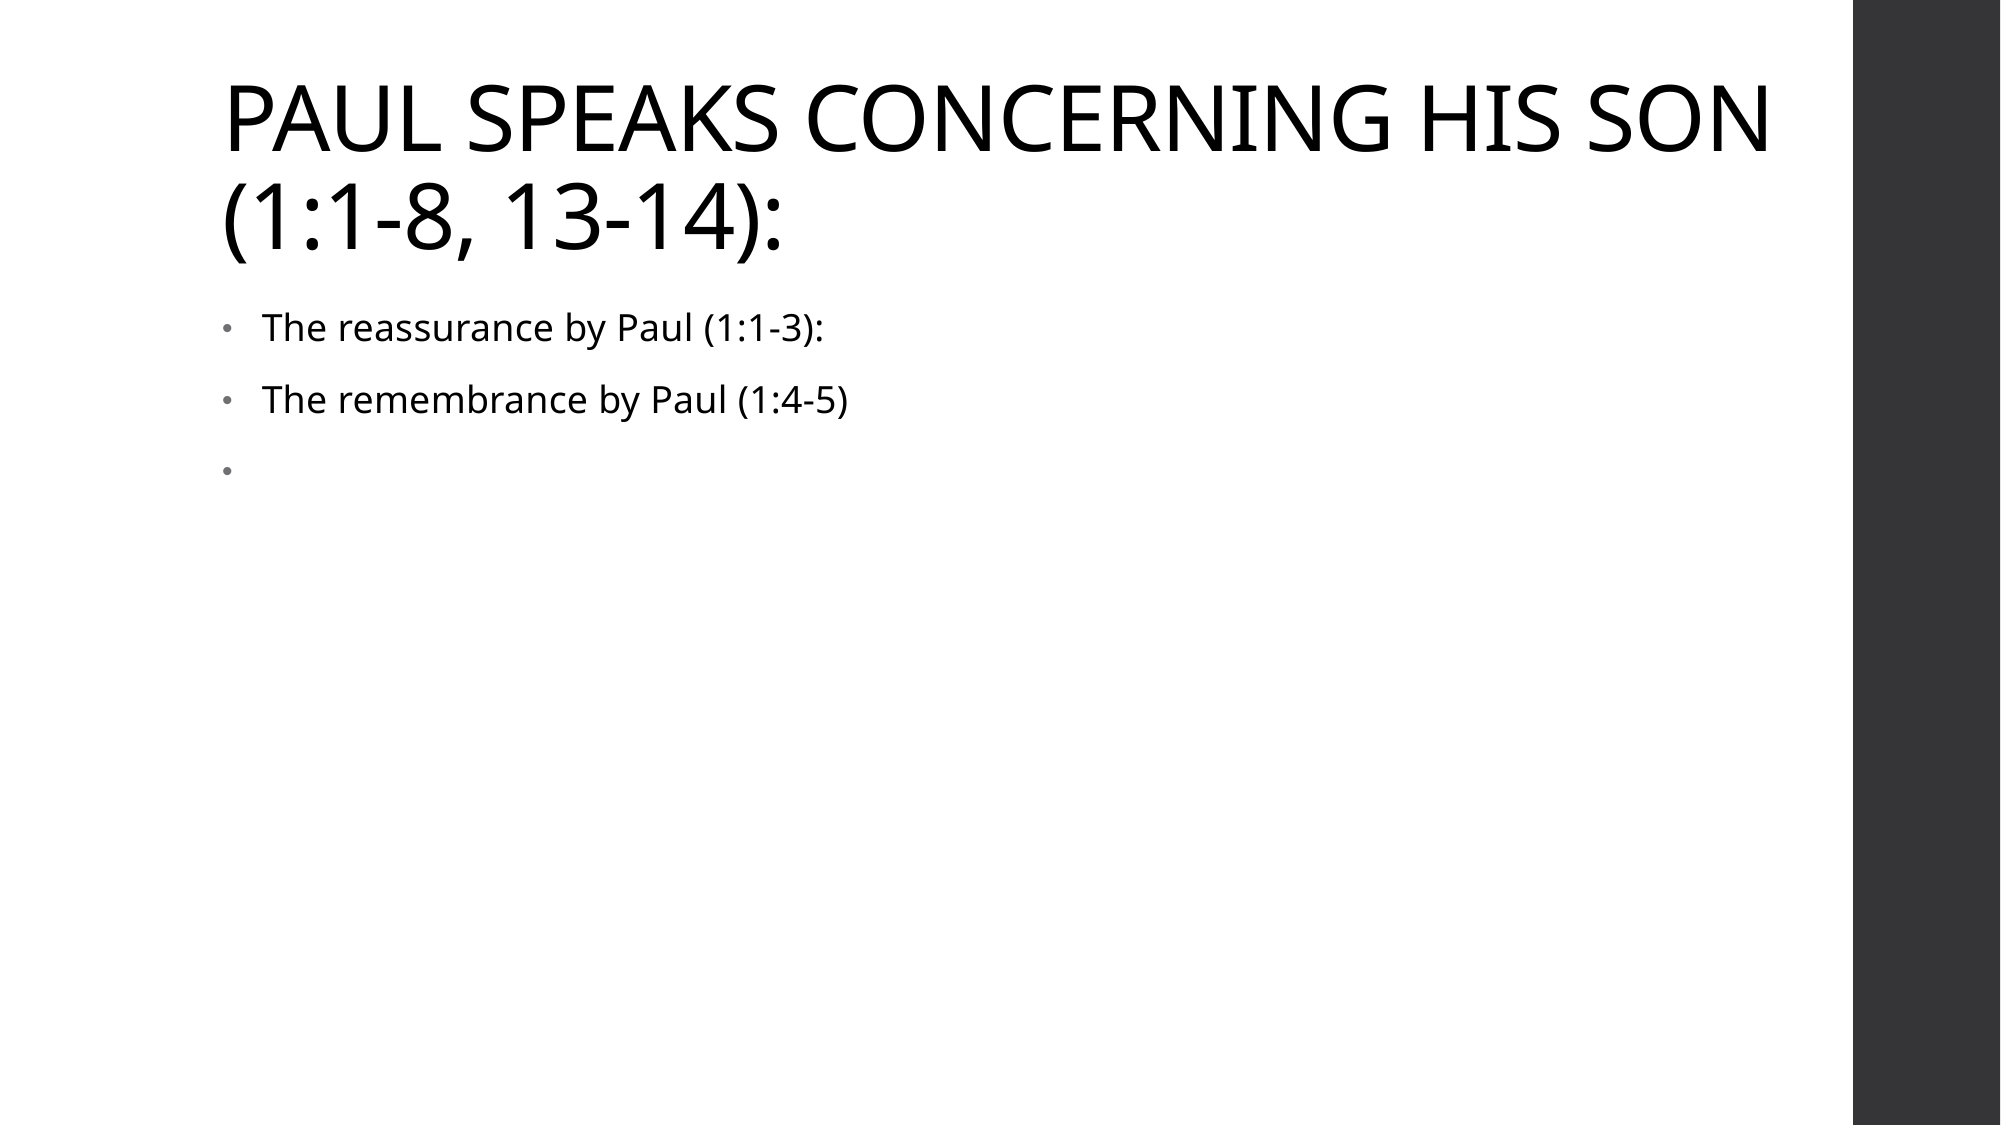

# PAUL SPEAKS CONCERNING HIS SON (1:1-8, 13-14):
 The reassurance by Paul (1:1-3):
 The remembrance by Paul (1:4-5)